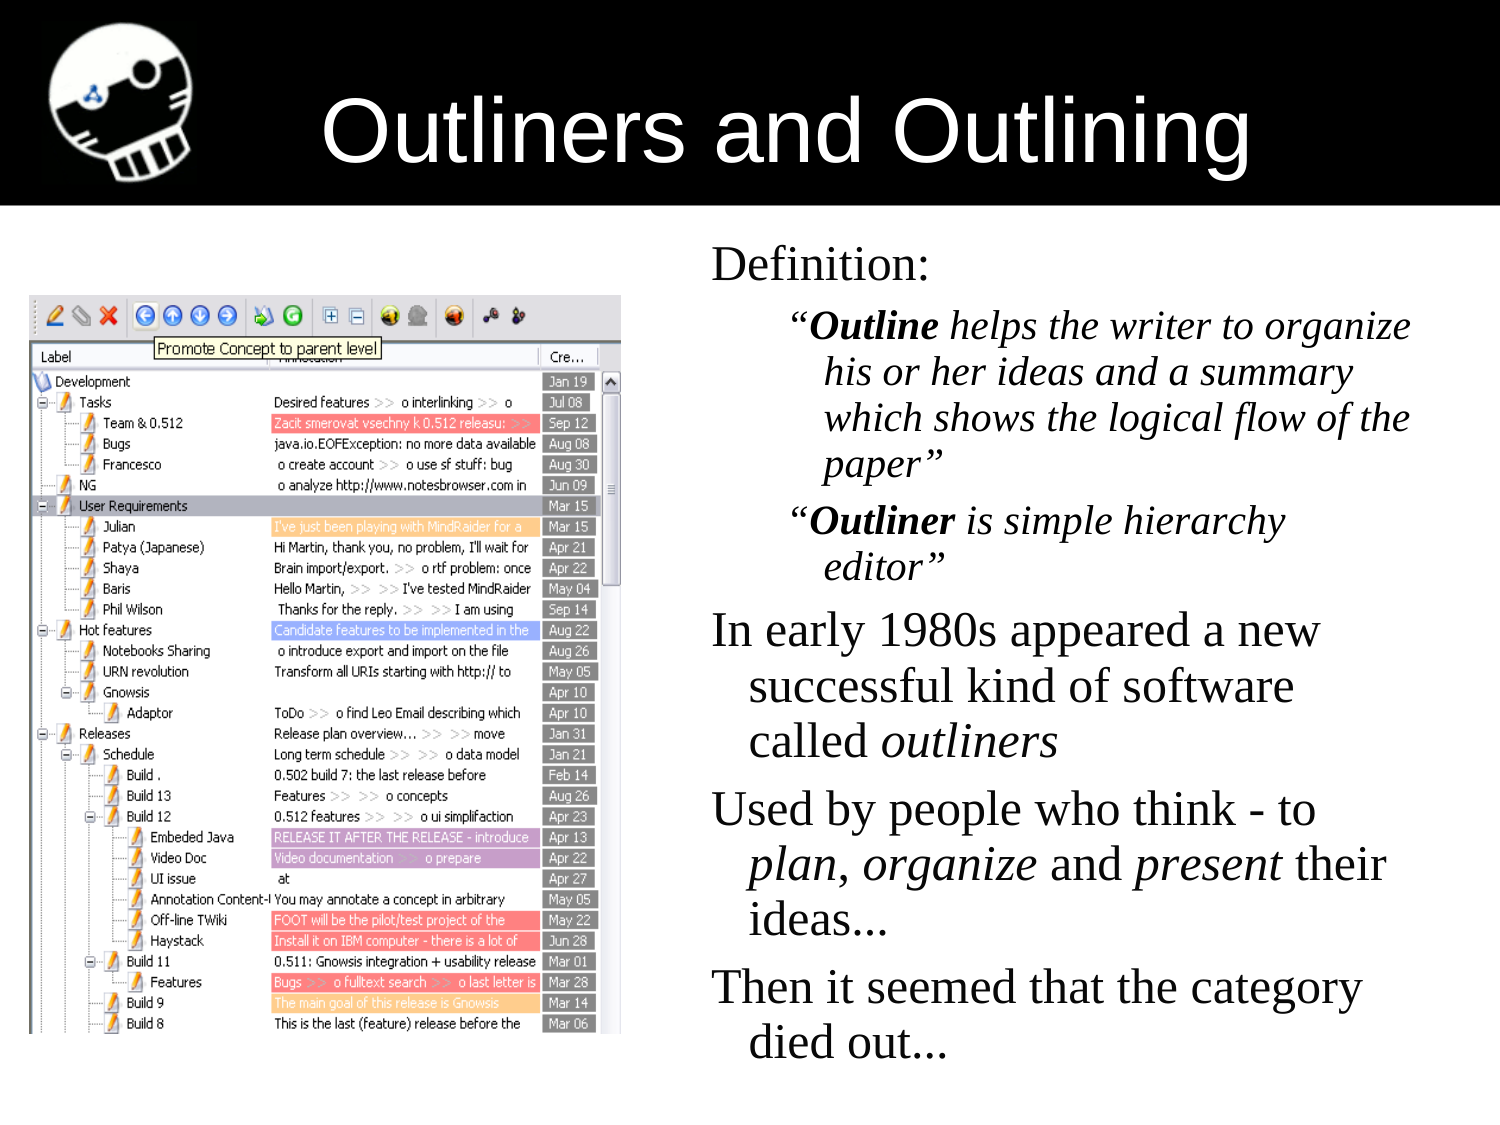

# Outliners and Outlining
Definition:
“Outline helps the writer to organize his or her ideas and a summary which shows the logical flow of the paper”
“Outliner is simple hierarchy editor”
In early 1980s appeared a new successful kind of software called outliners
Used by people who think - to plan, organize and present their ideas...
Then it seemed that the category died out...
7